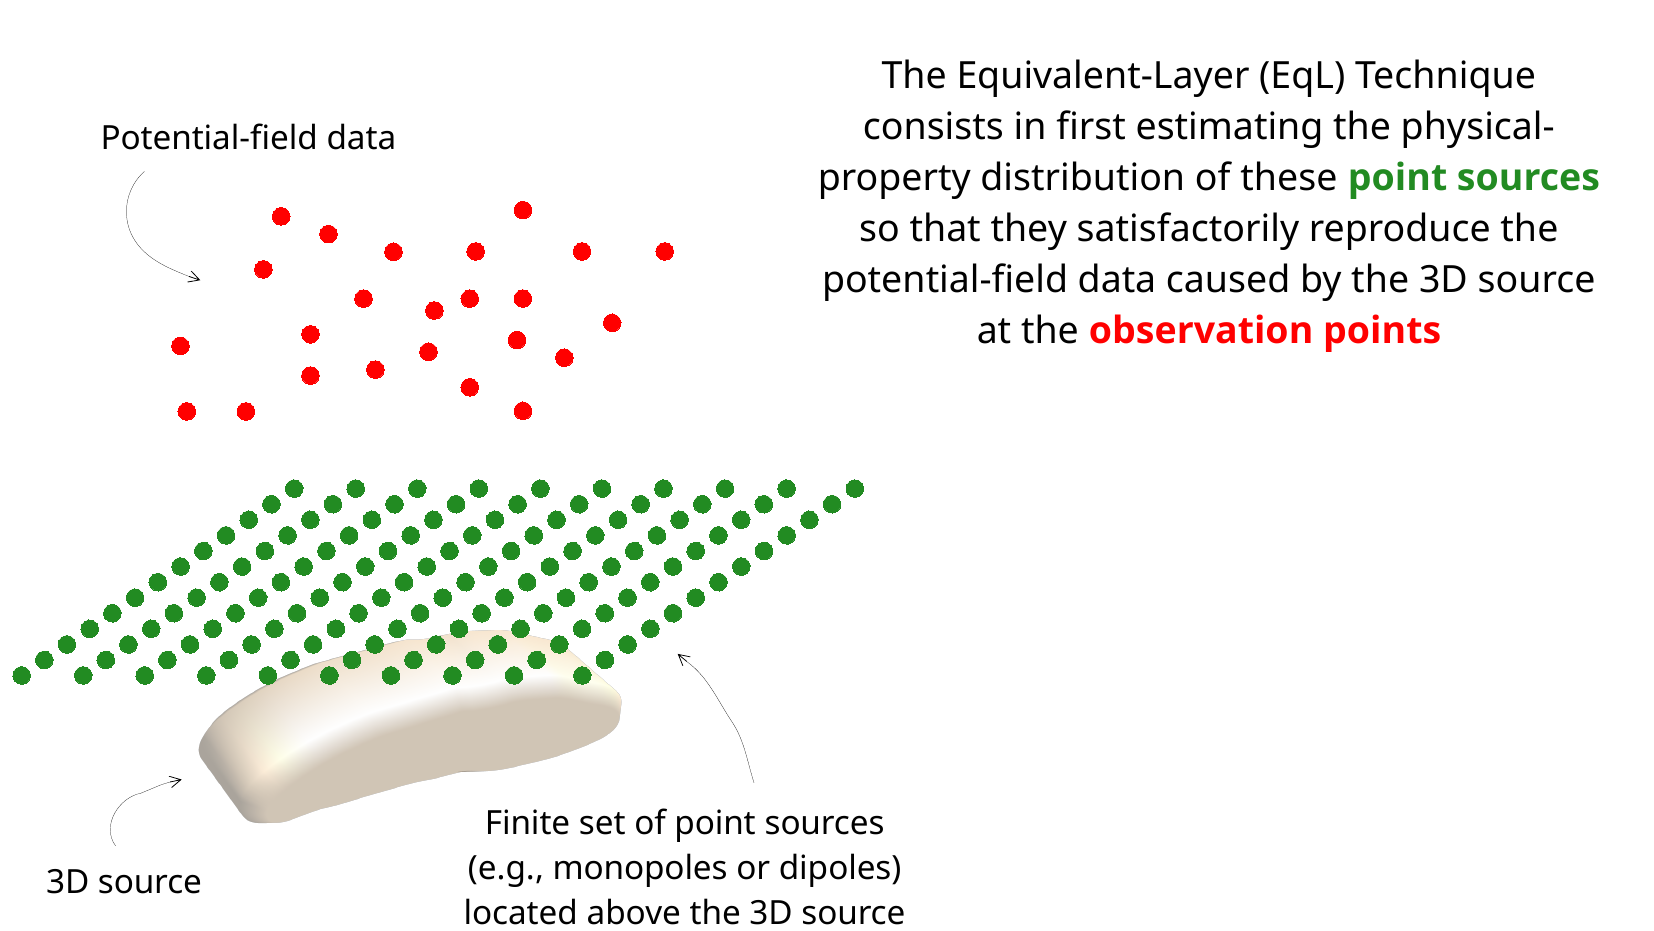

The Equivalent-Layer (EqL) Technique consists in first estimating the physical-property distribution of these point sources so that they satisfactorily reproduce the potential-field data caused by the 3D source at the observation points
Potential-field data
Finite set of point sources (e.g., monopoles or dipoles) located above the 3D source
3D source